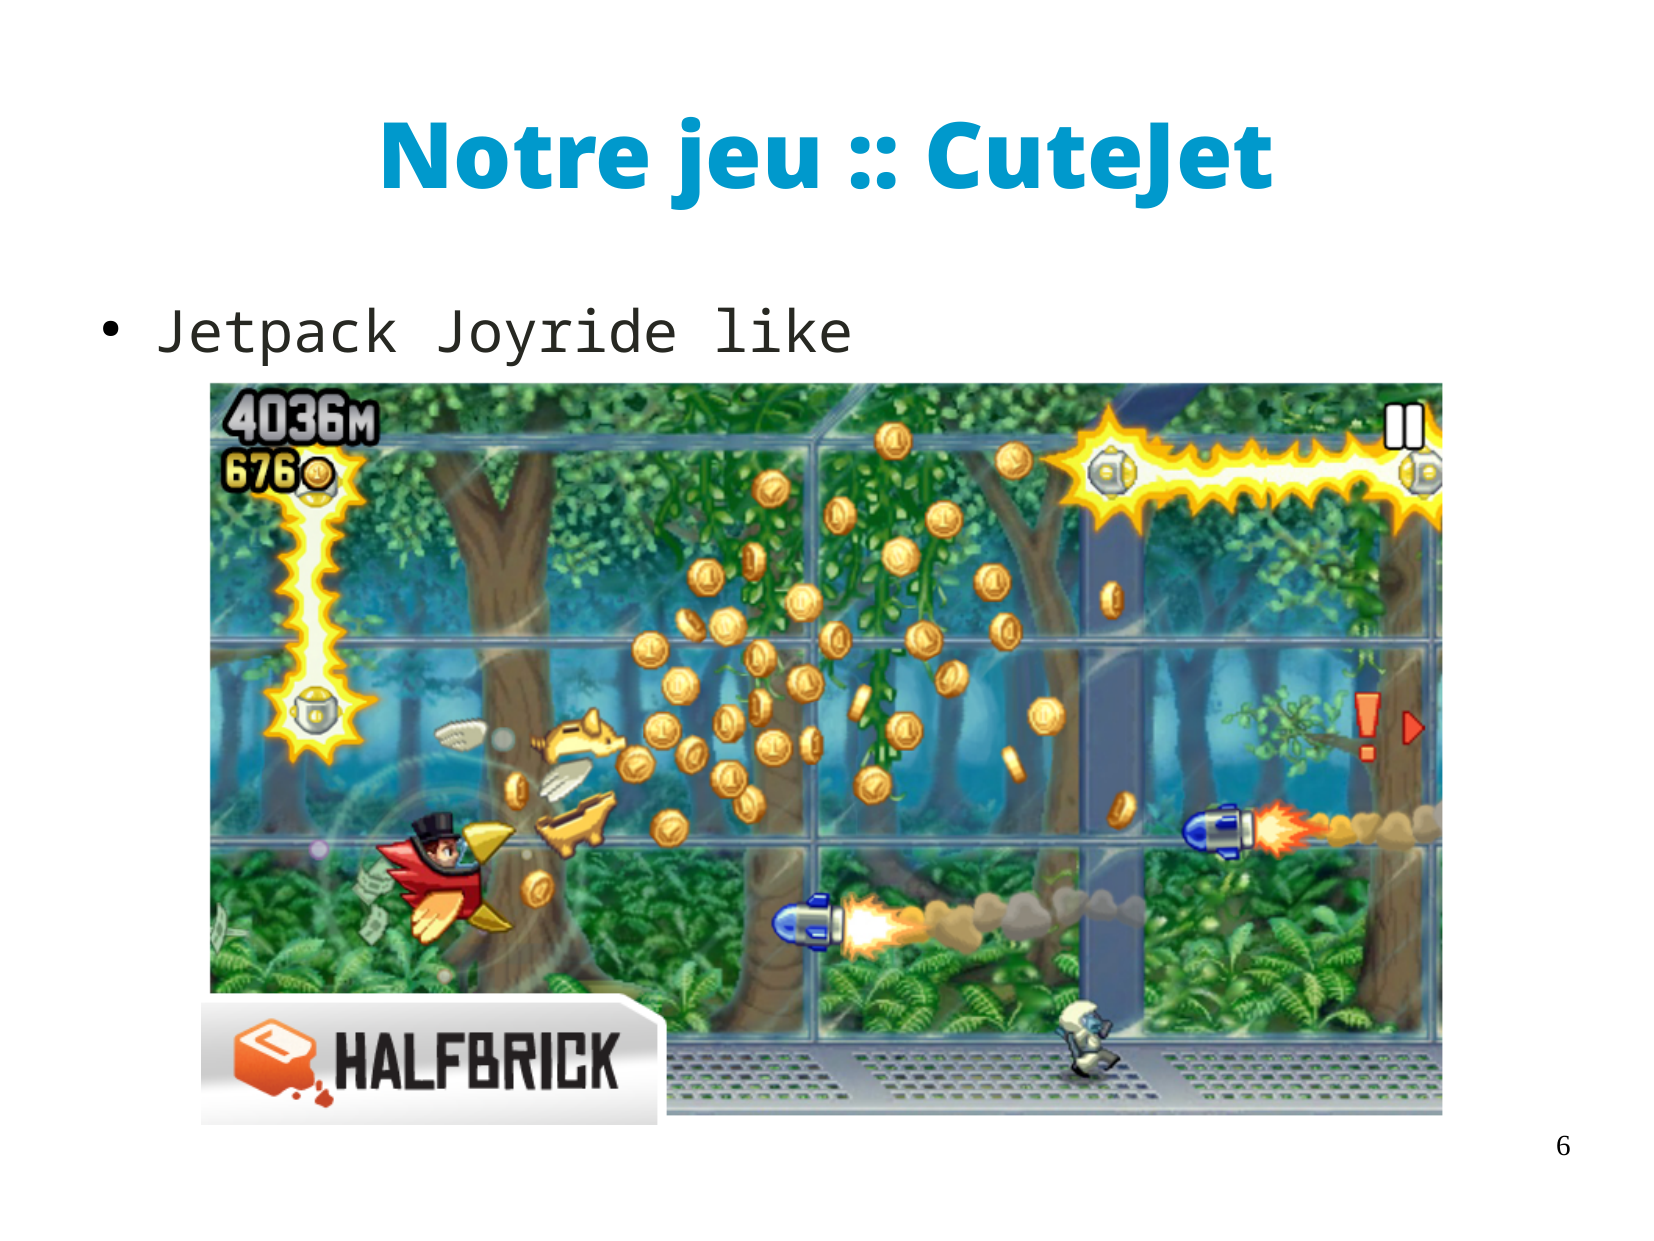

# Notre jeu :: CuteJet
Jetpack Joyride like
6